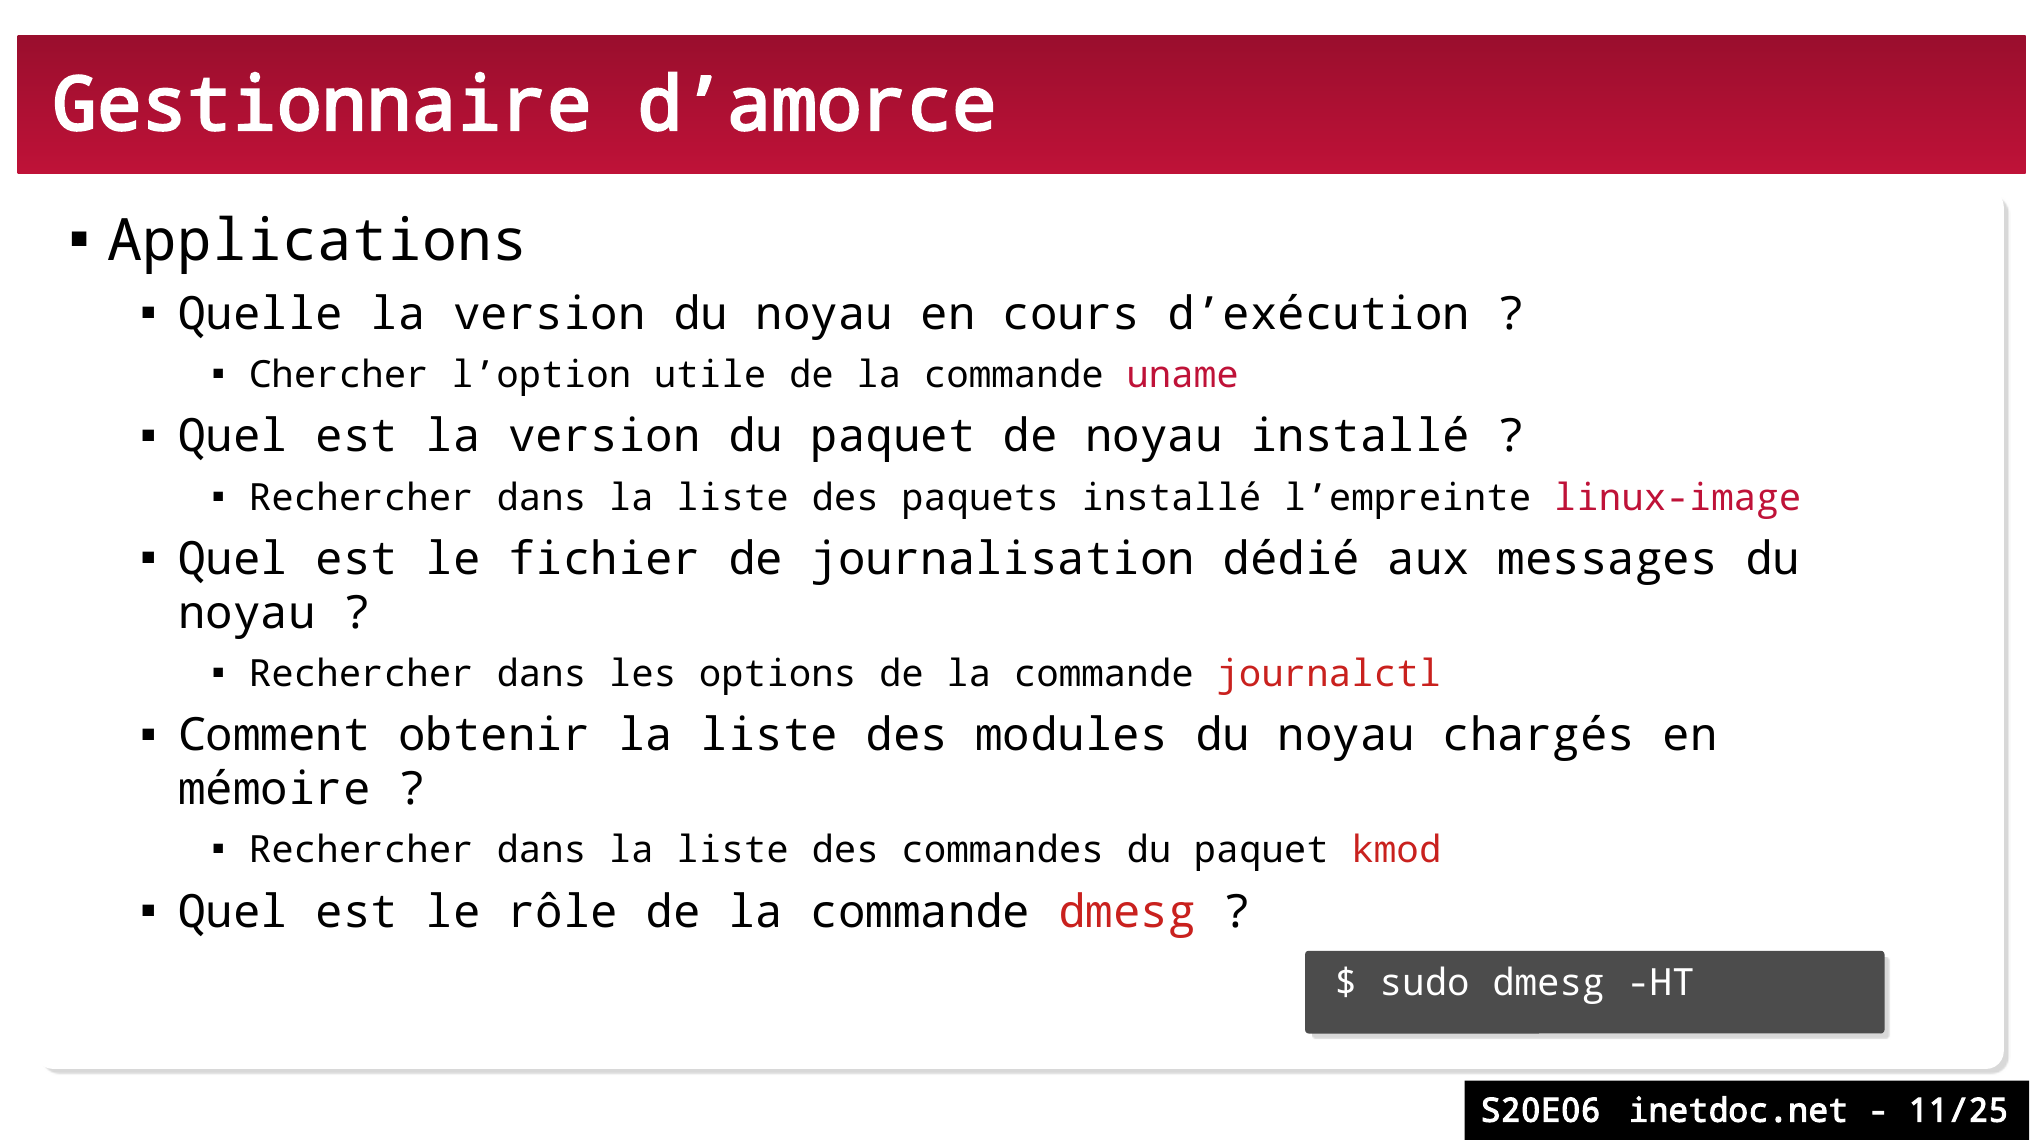

Gestionnaire d’amorce
Applications
Quelle la version du noyau en cours d’exécution ?
Chercher l’option utile de la commande uname
Quel est la version du paquet de noyau installé ?
Rechercher dans la liste des paquets installé l’empreinte linux-image
Quel est le fichier de journalisation dédié aux messages du noyau ?
Rechercher dans les options de la commande journalctl
Comment obtenir la liste des modules du noyau chargés en mémoire ?
Rechercher dans la liste des commandes du paquet kmod
Quel est le rôle de la commande dmesg ?
$ sudo dmesg -HT
S20E06	inetdoc.net - /25